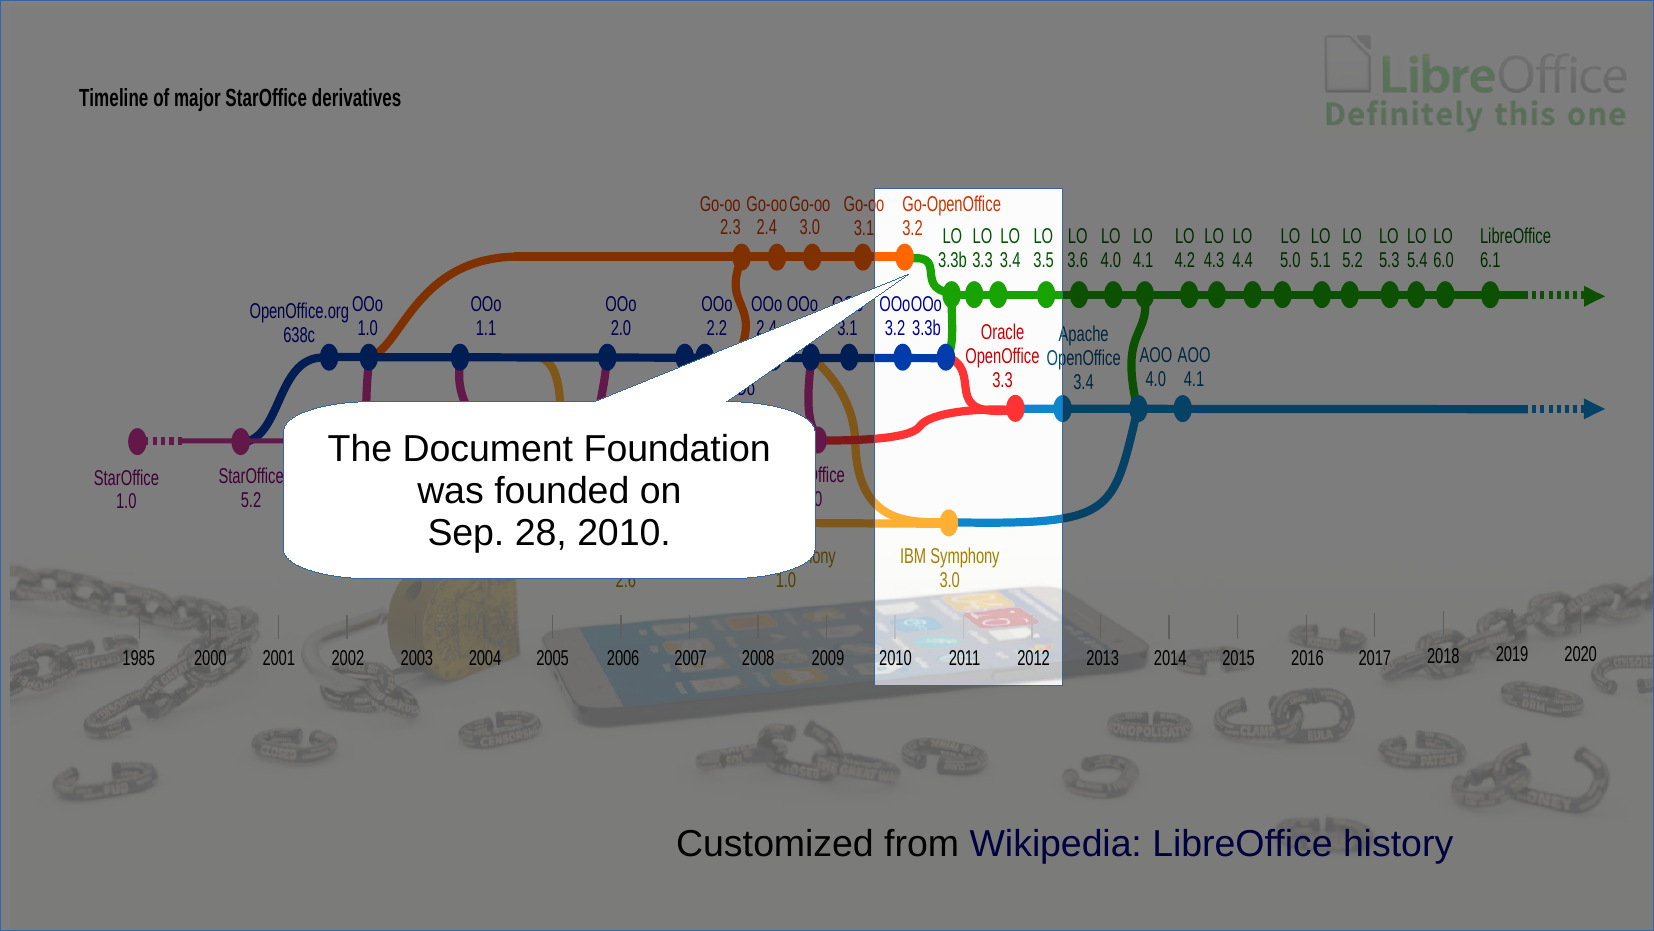

The Document Foundation
was founded on
Sep. 28, 2010.
Customized from Wikipedia: LibreOffice history